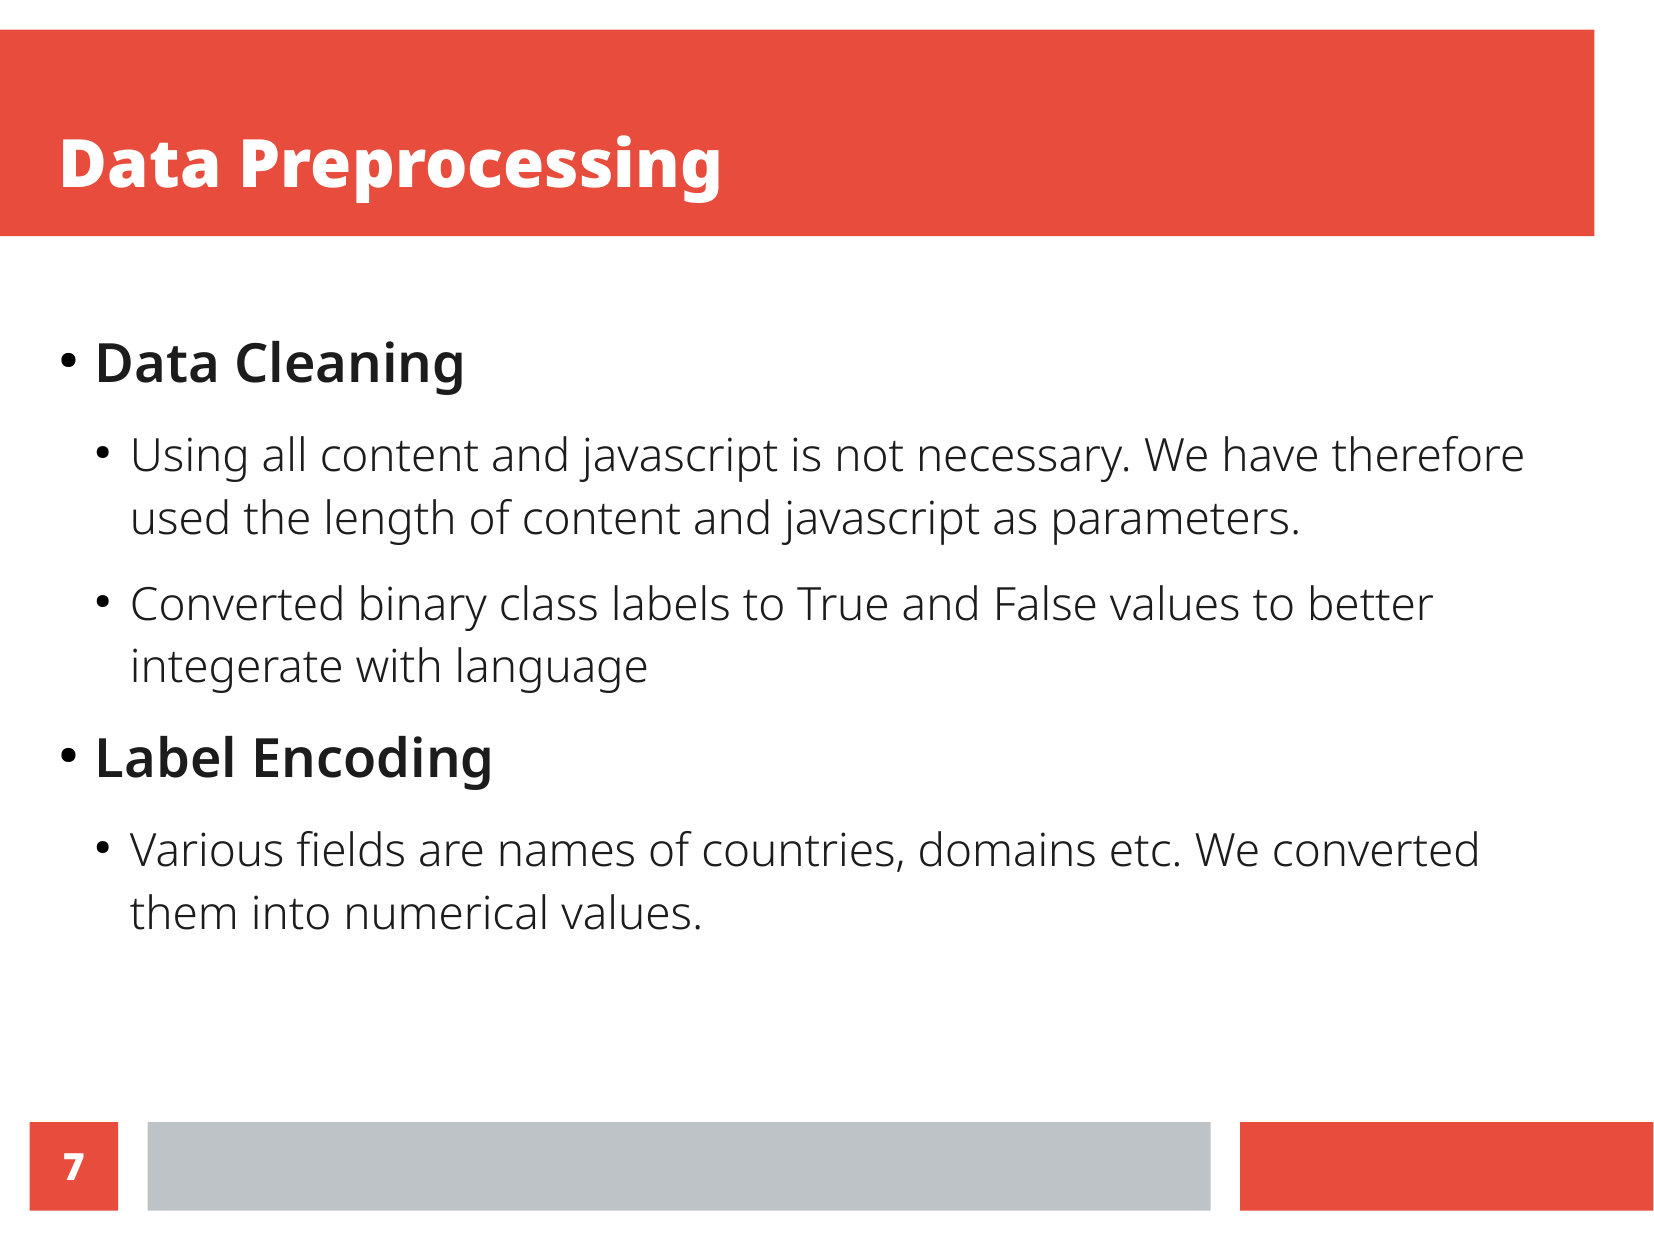

# Data Preprocessing
Data Cleaning
Using all content and javascript is not necessary. We have therefore used the length of content and javascript as parameters.
Converted binary class labels to True and False values to better integerate with language
Label Encoding
Various fields are names of countries, domains etc. We converted them into numerical values.
7